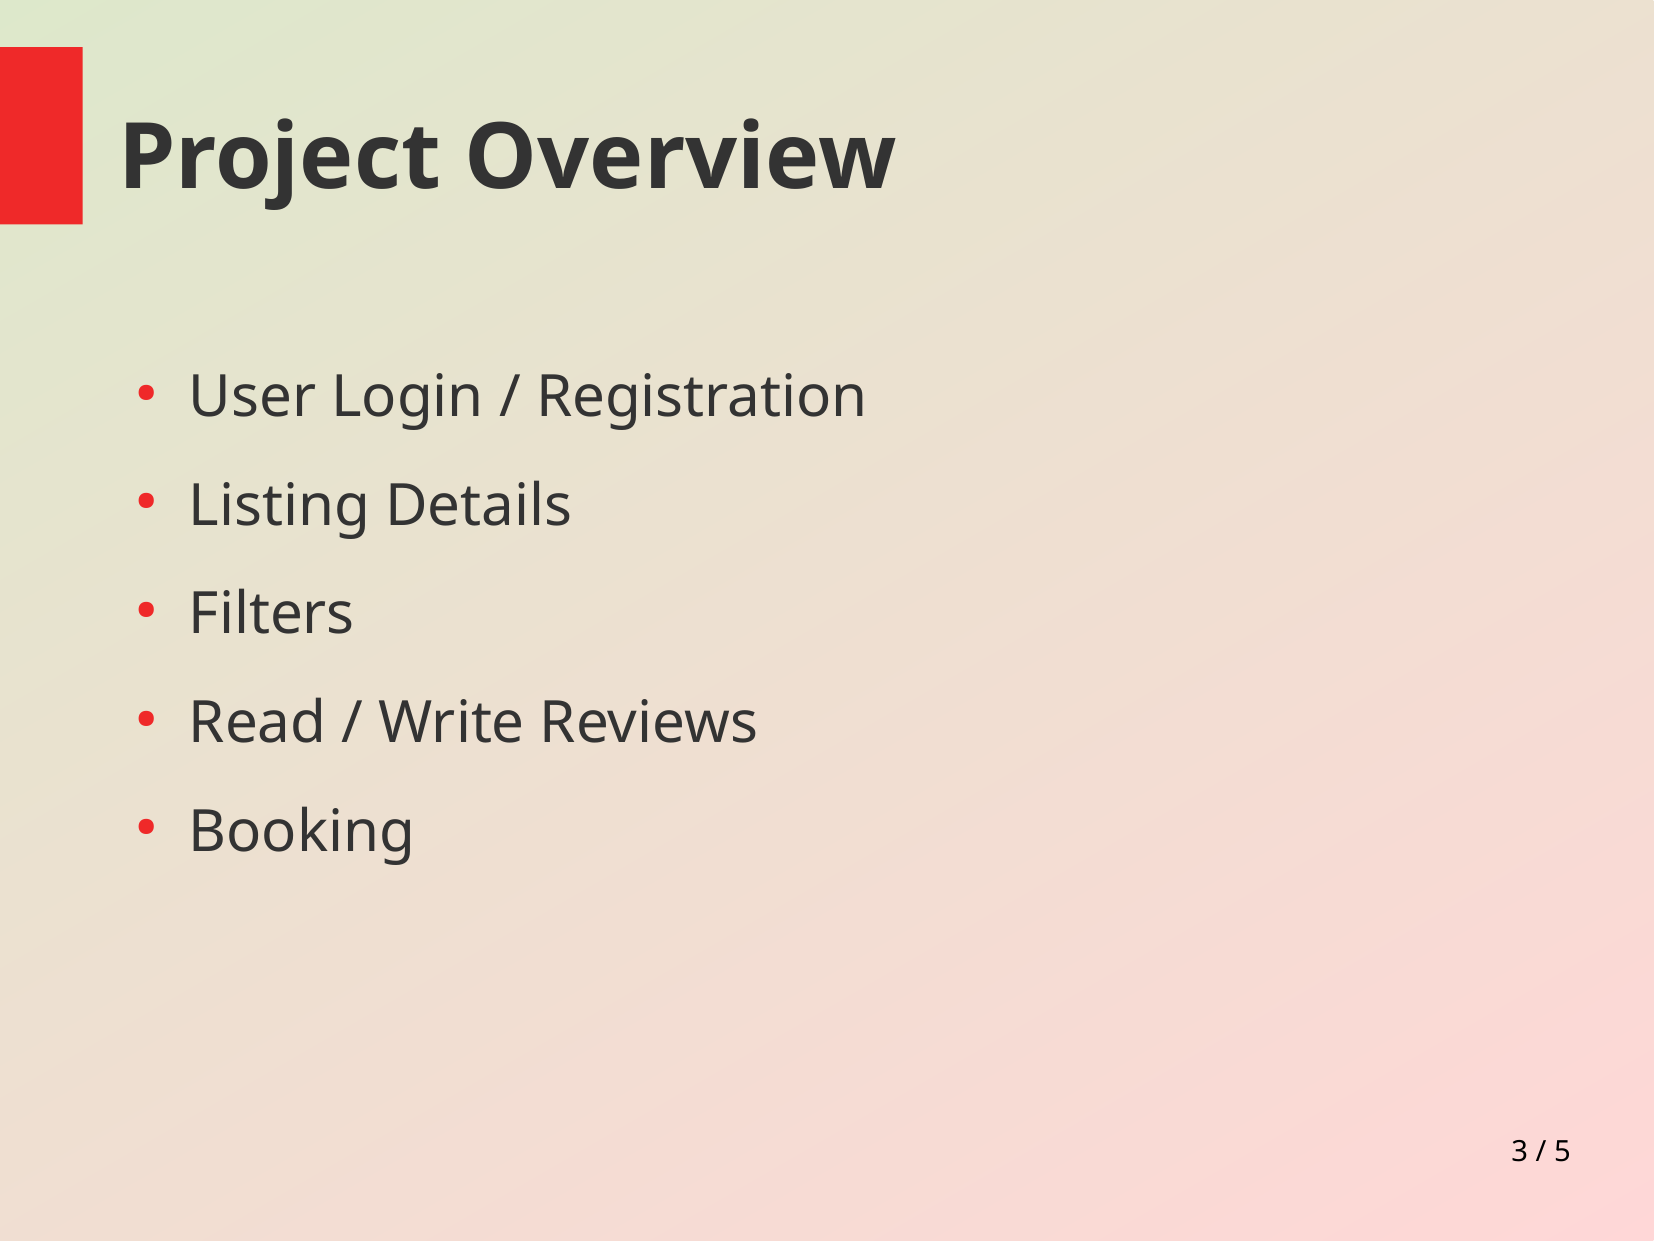

# Project Overview
User Login / Registration
Listing Details
Filters
Read / Write Reviews
Booking
3